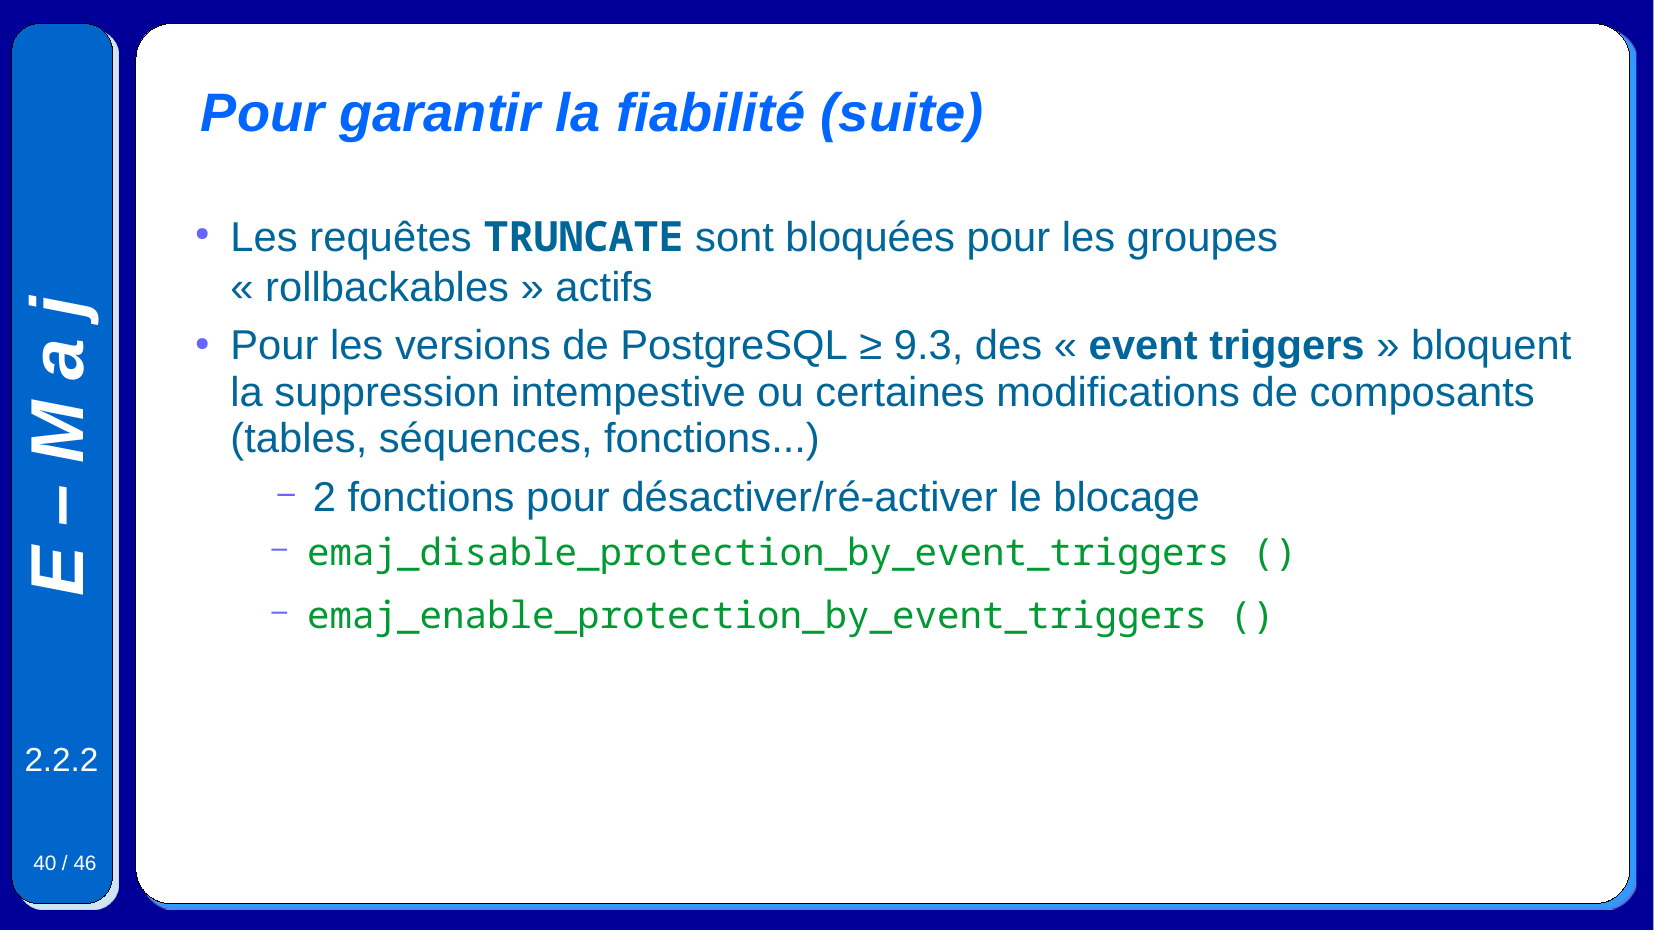

# Pour garantir la fiabilité (suite)
Les requêtes TRUNCATE sont bloquées pour les groupes « rollbackables » actifs
Pour les versions de PostgreSQL ≥ 9.3, des « event triggers » bloquent la suppression intempestive ou certaines modifications de composants (tables, séquences, fonctions...)
2 fonctions pour désactiver/ré-activer le blocage
emaj_disable_protection_by_event_triggers ()
emaj_enable_protection_by_event_triggers ()